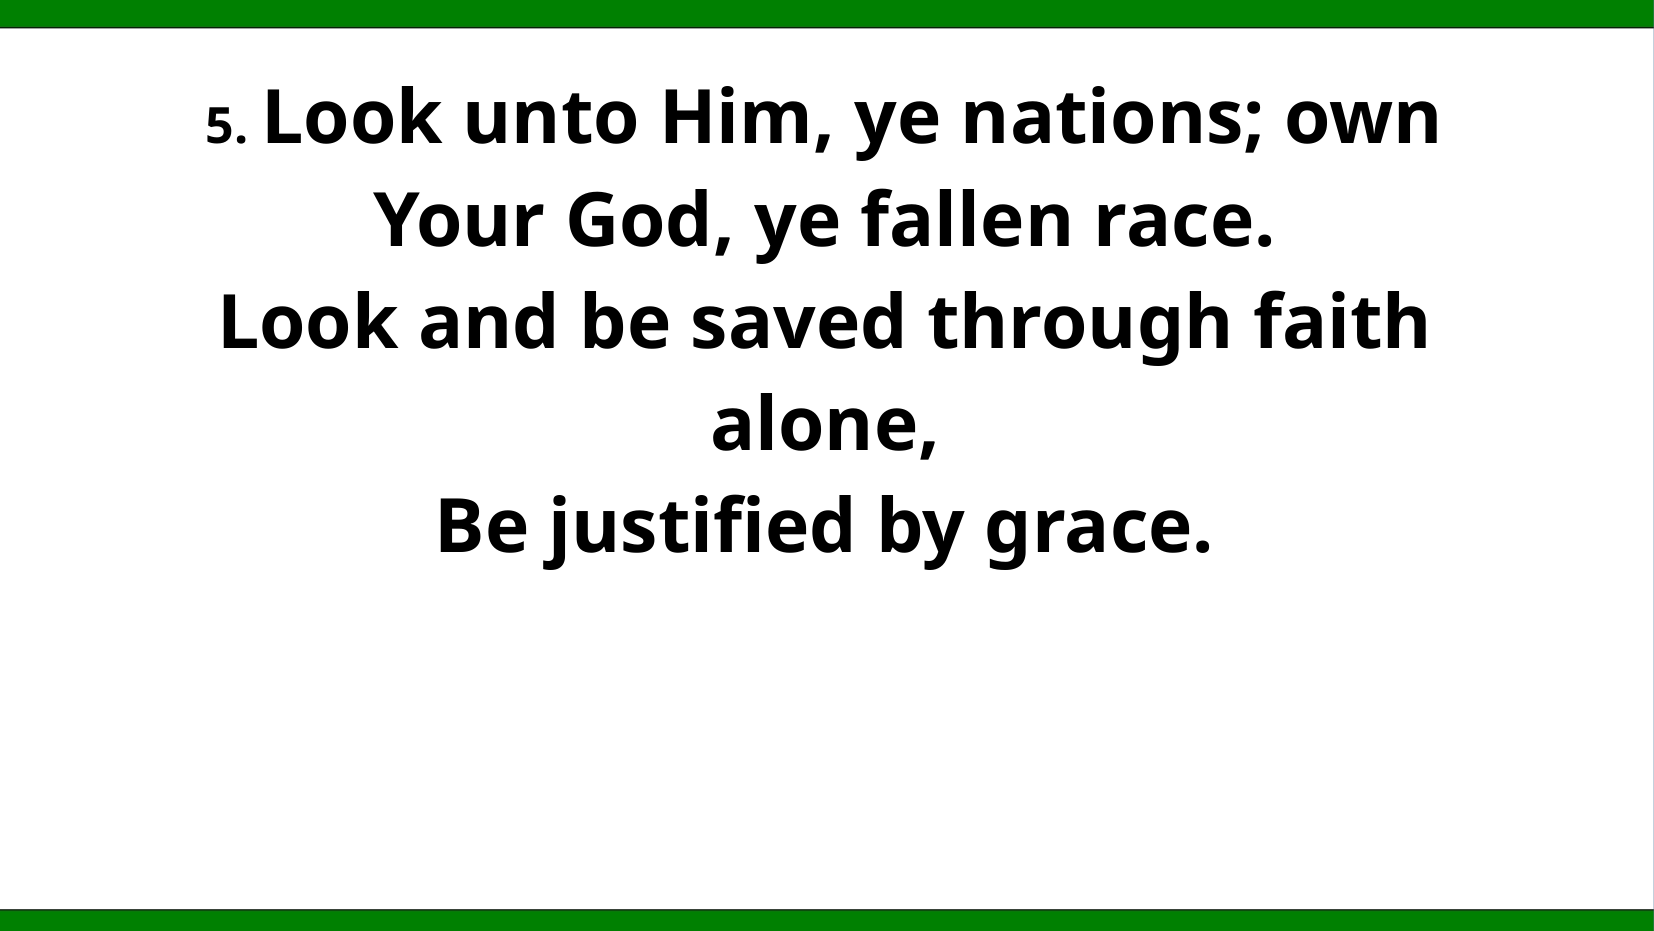

5. Look unto Him, ye nations; own
Your God, ye fallen race.
Look and be saved through faith alone,
Be justified by grace.